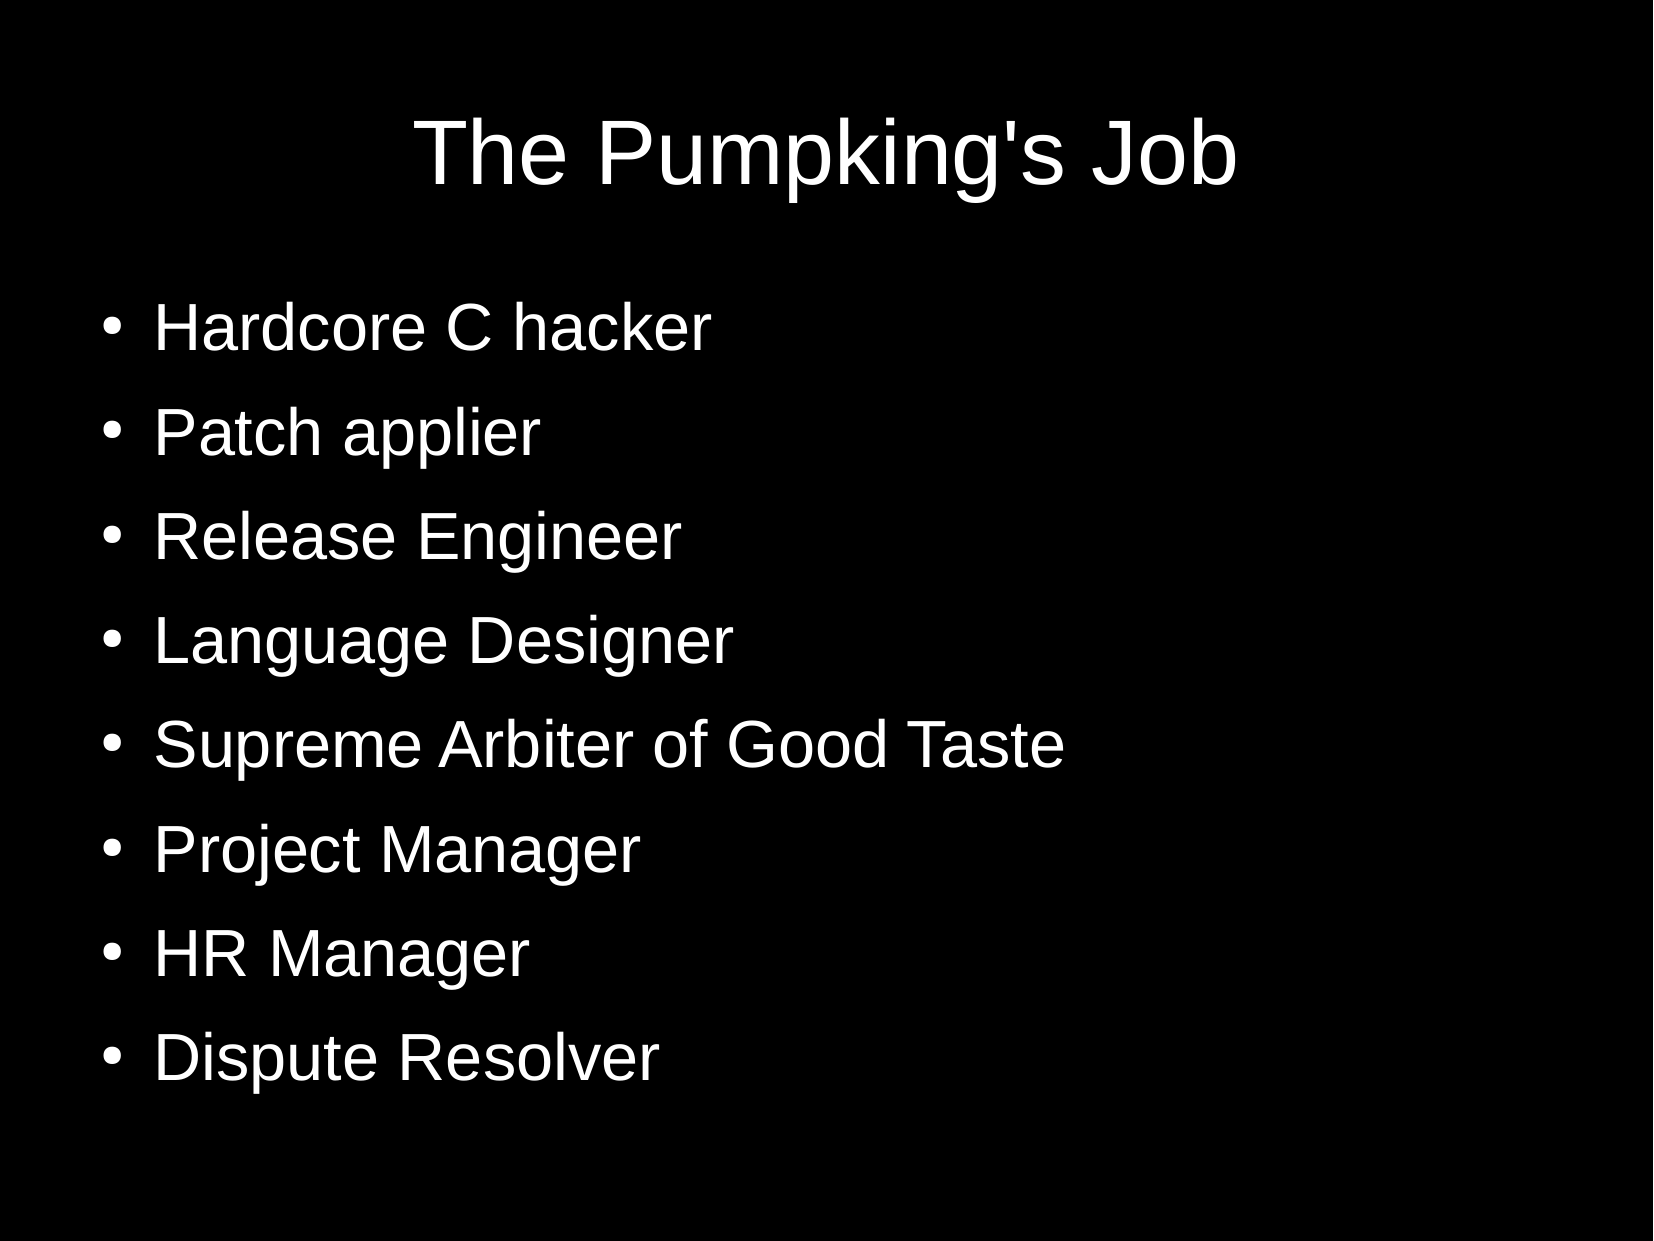

# The Pumpking's Job
Hardcore C hacker
Patch applier
Release Engineer
Language Designer
Supreme Arbiter of Good Taste
Project Manager
HR Manager
Dispute Resolver